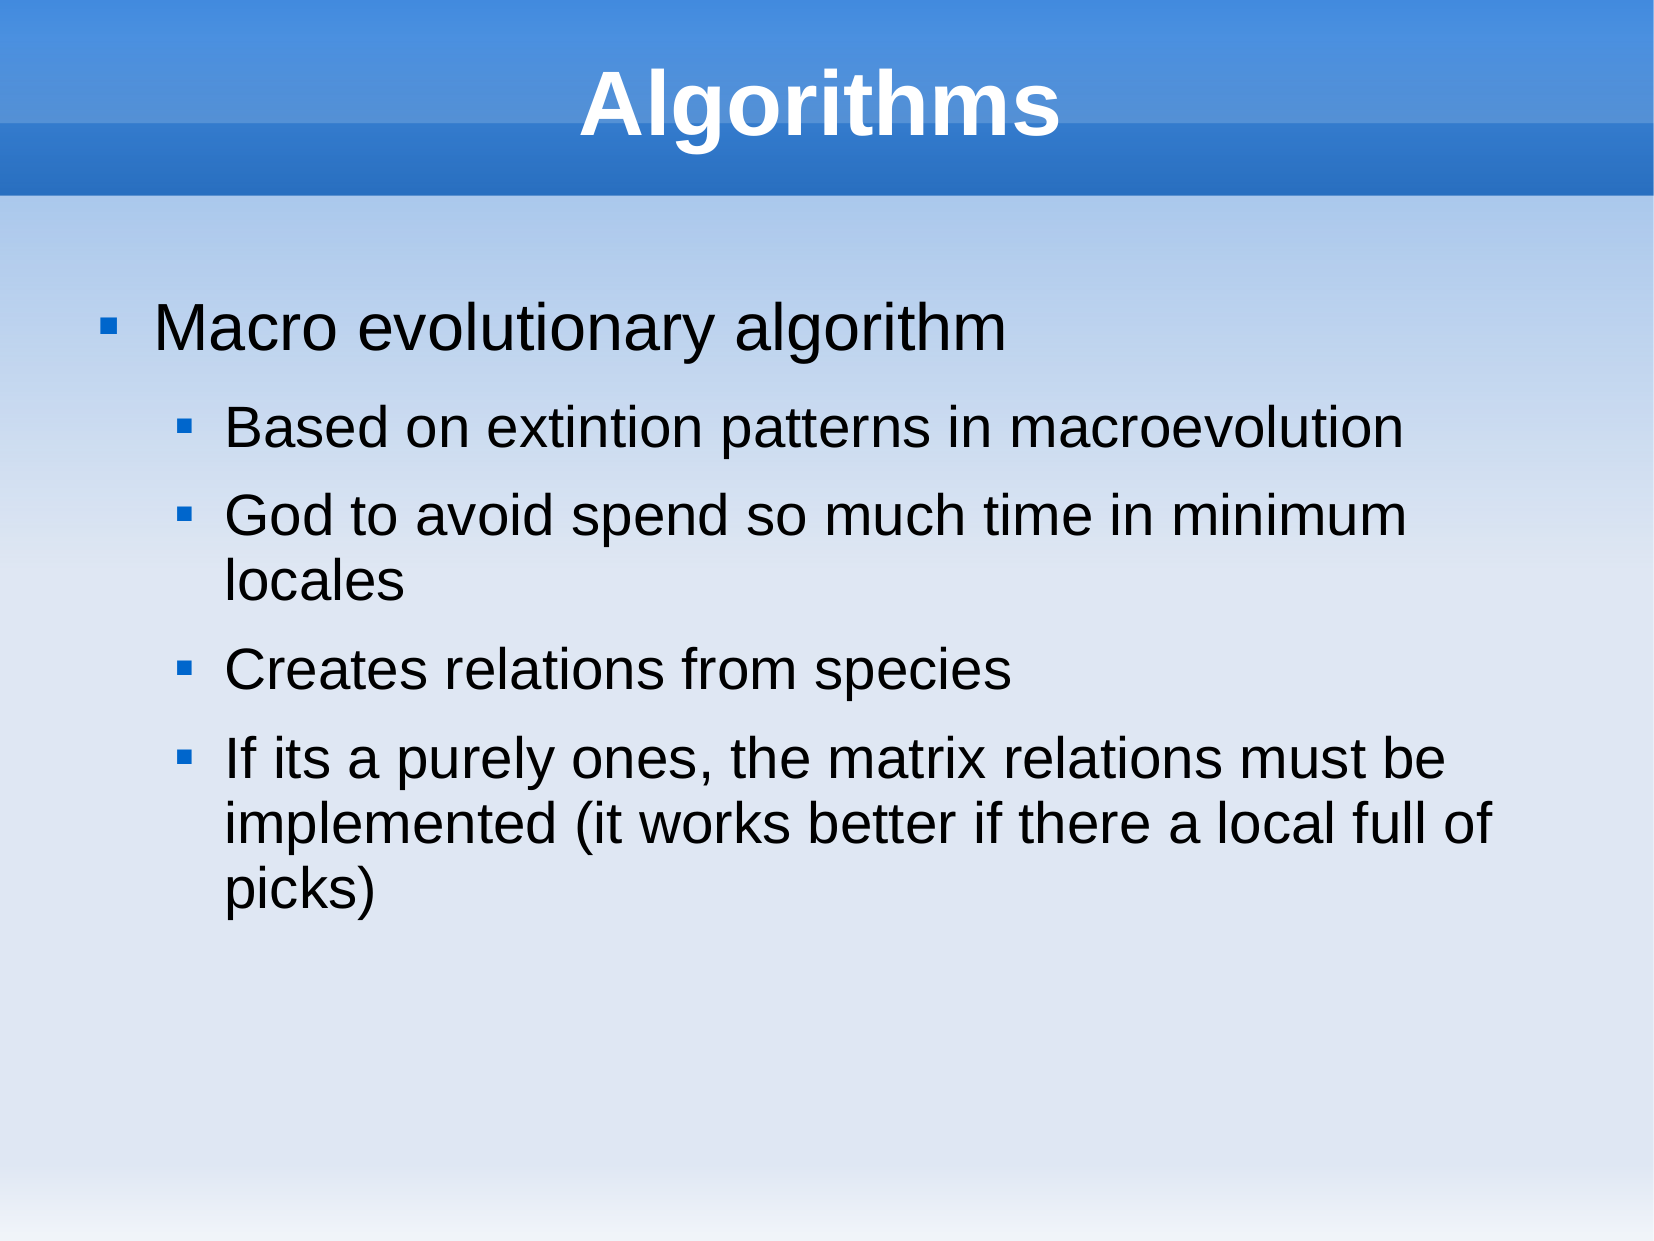

# Algorithms
Macro evolutionary algorithm
Based on extintion patterns in macroevolution
God to avoid spend so much time in minimum locales
Creates relations from species
If its a purely ones, the matrix relations must be implemented (it works better if there a local full of picks)